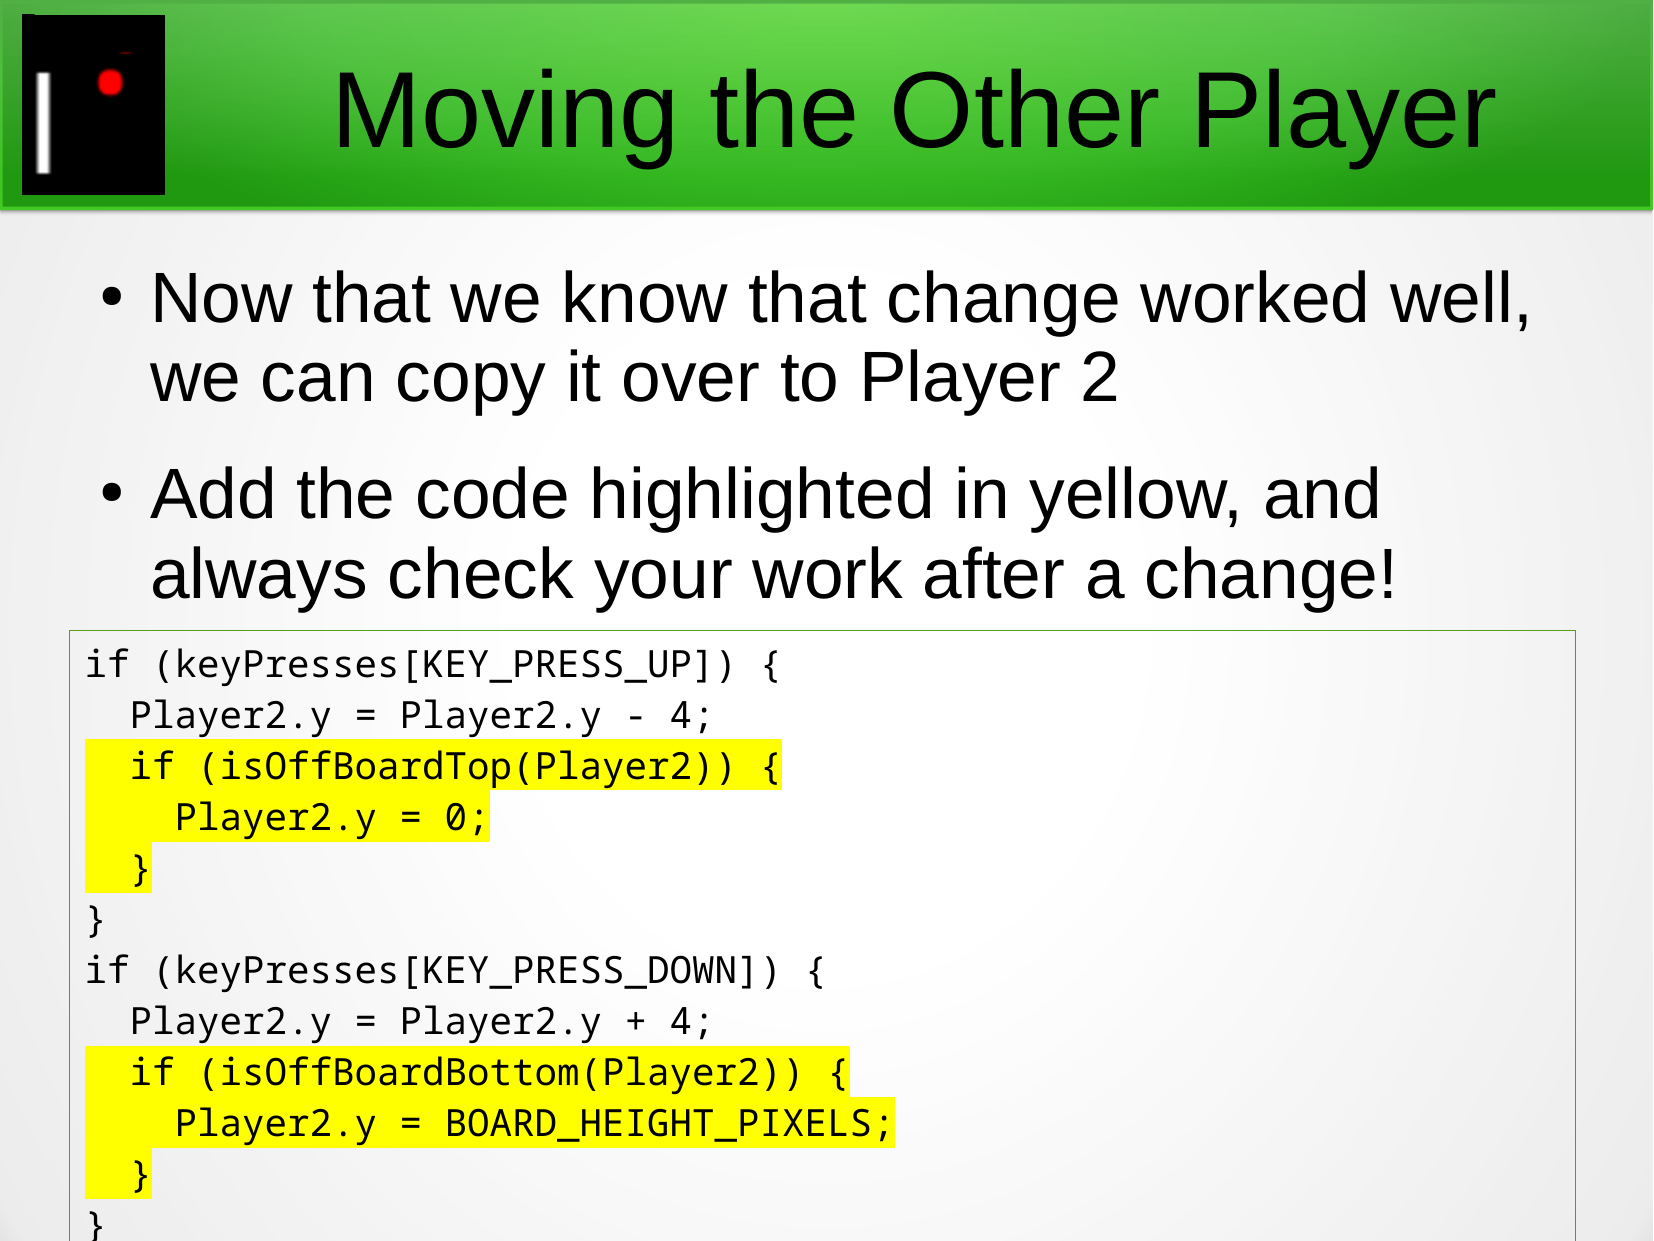

# Moving the Other Player
Now that we know that change worked well, we can copy it over to Player 2
Add the code highlighted in yellow, and always check your work after a change!
if (keyPresses[KEY_PRESS_UP]) {
 Player2.y = Player2.y - 4;
 if (isOffBoardTop(Player2)) {
 Player2.y = 0;
 }
}
if (keyPresses[KEY_PRESS_DOWN]) {
 Player2.y = Player2.y + 4;
 if (isOffBoardBottom(Player2)) {
 Player2.y = BOARD_HEIGHT_PIXELS;
 }
}